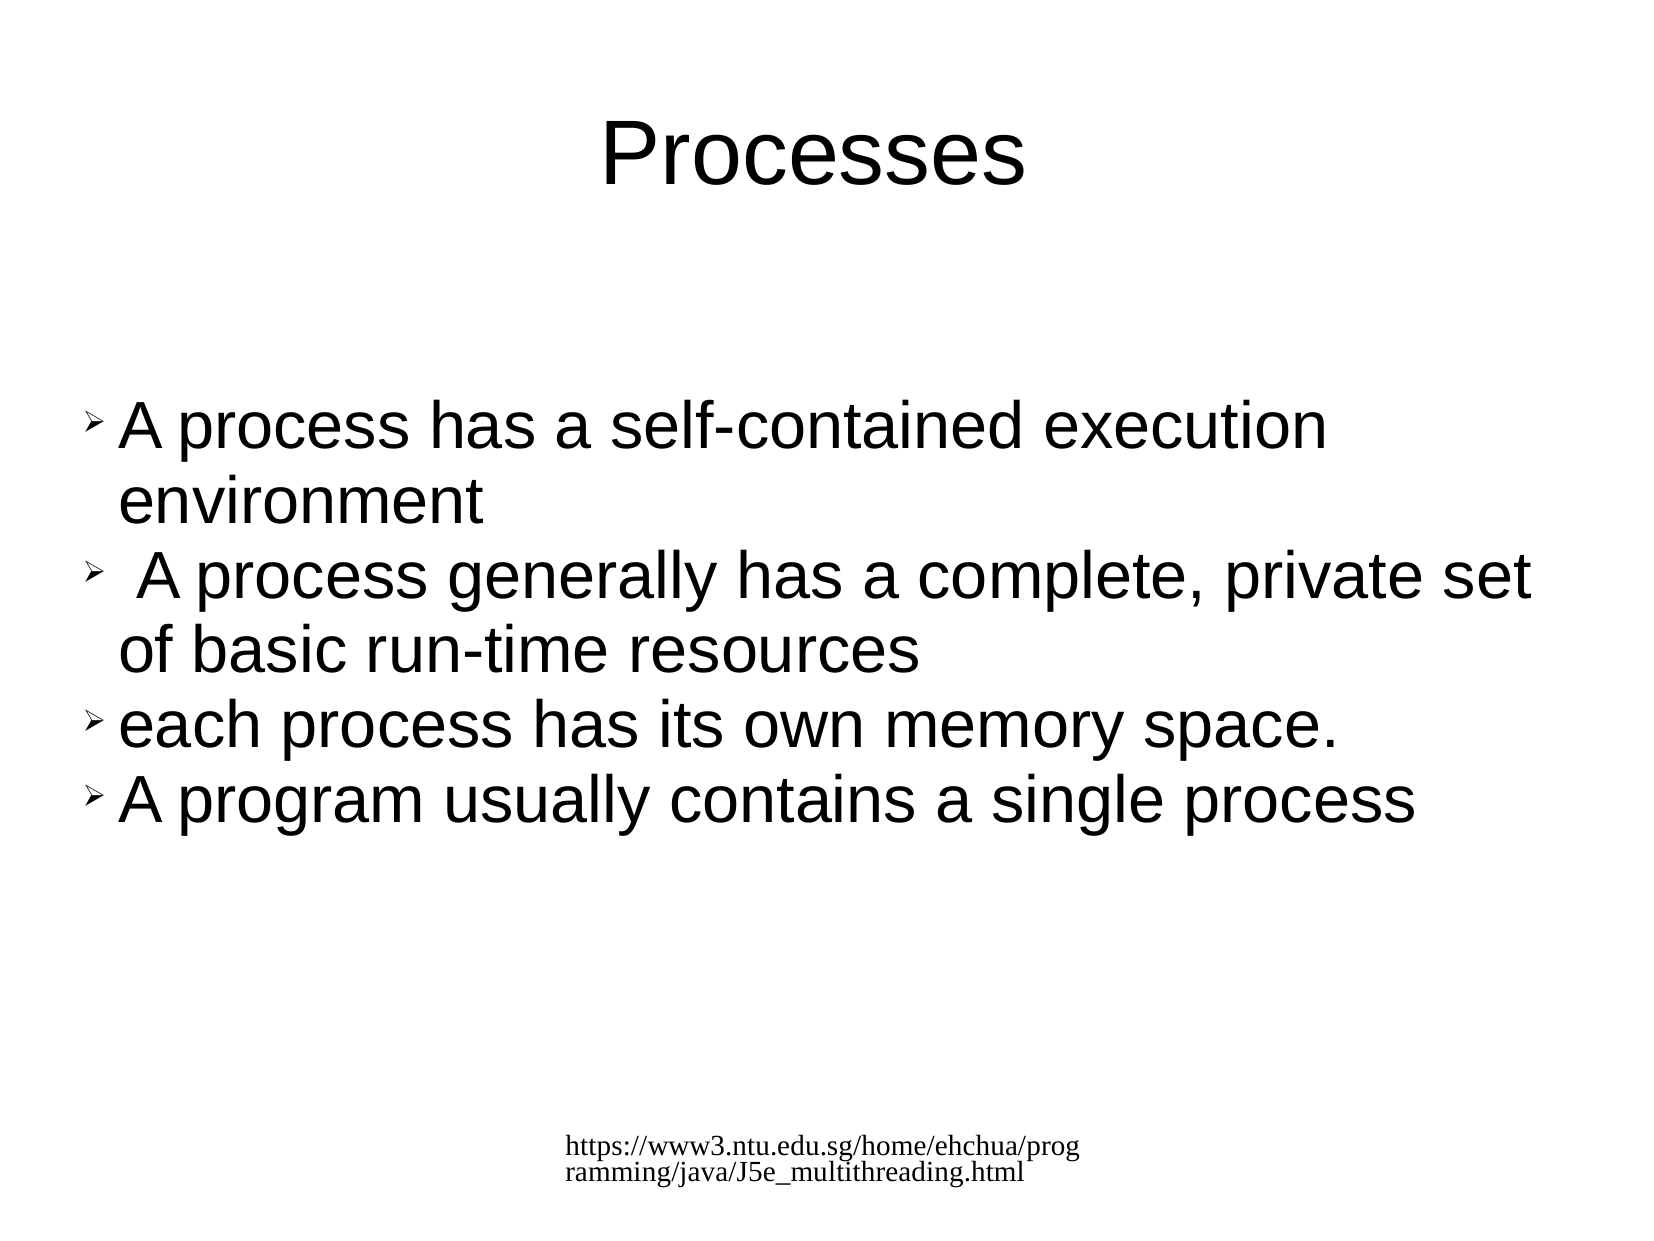

# Processes
A process has a self-contained execution environment
 A process generally has a complete, private set of basic run-time resources
each process has its own memory space.
A program usually contains a single process
https://www3.ntu.edu.sg/home/ehchua/programming/java/J5e_multithreading.html